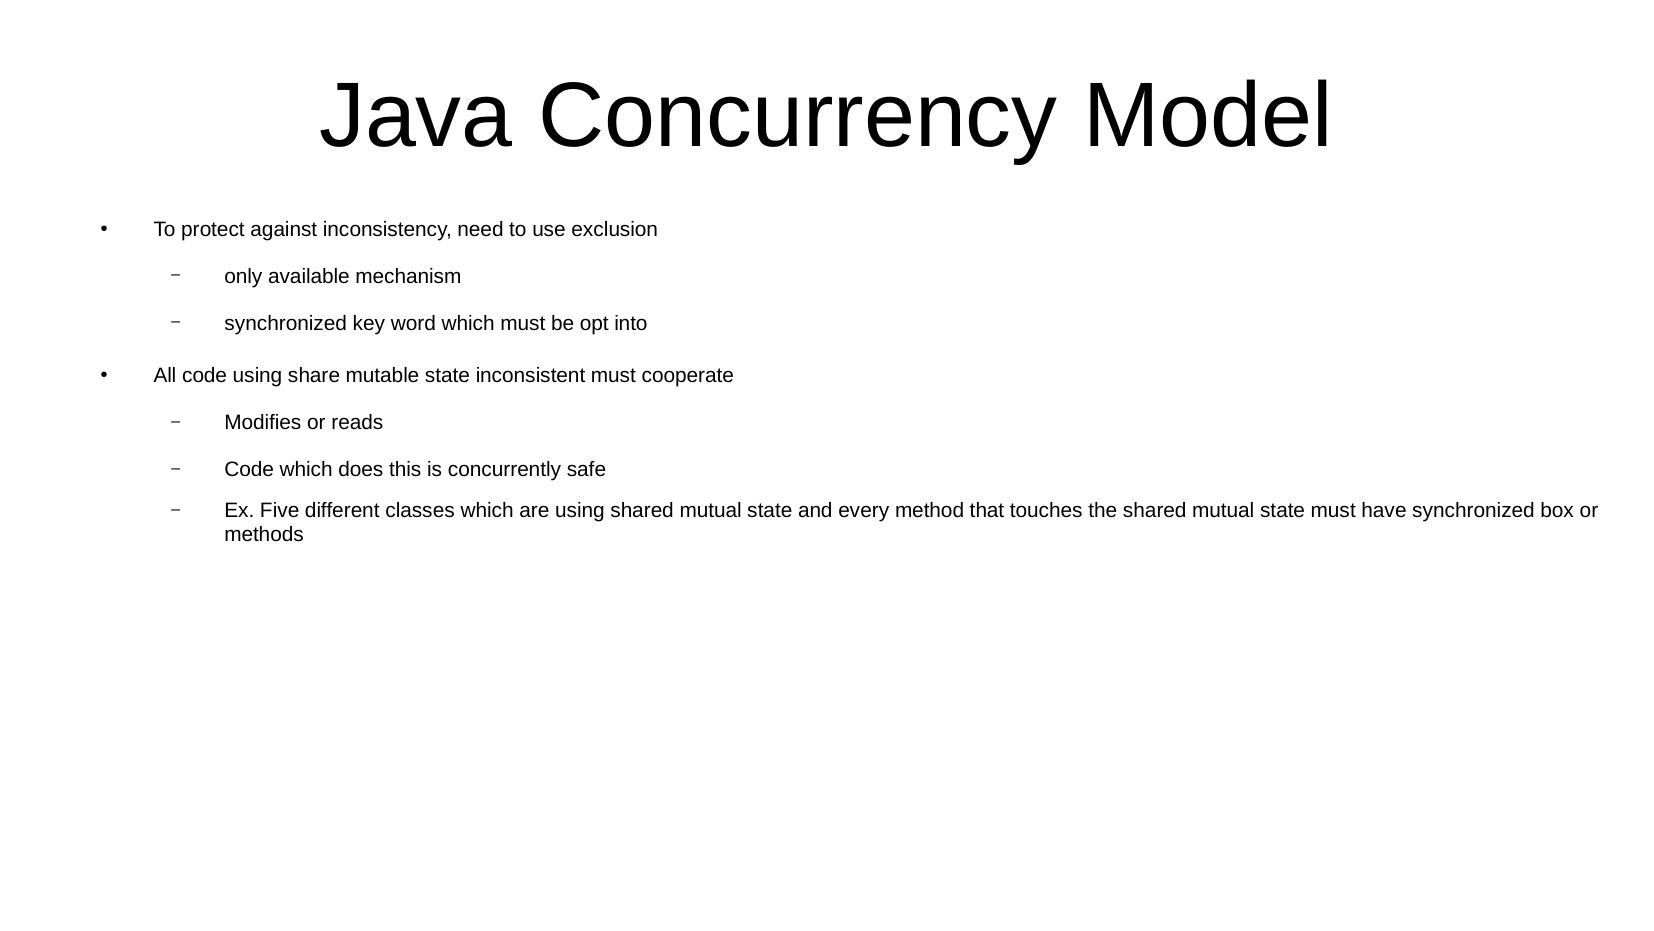

# Java Concurrency Model
To protect against inconsistency, need to use exclusion
only available mechanism
synchronized key word which must be opt into
All code using share mutable state inconsistent must cooperate
Modifies or reads
Code which does this is concurrently safe
Ex. Five different classes which are using shared mutual state and every method that touches the shared mutual state must have synchronized box or methods